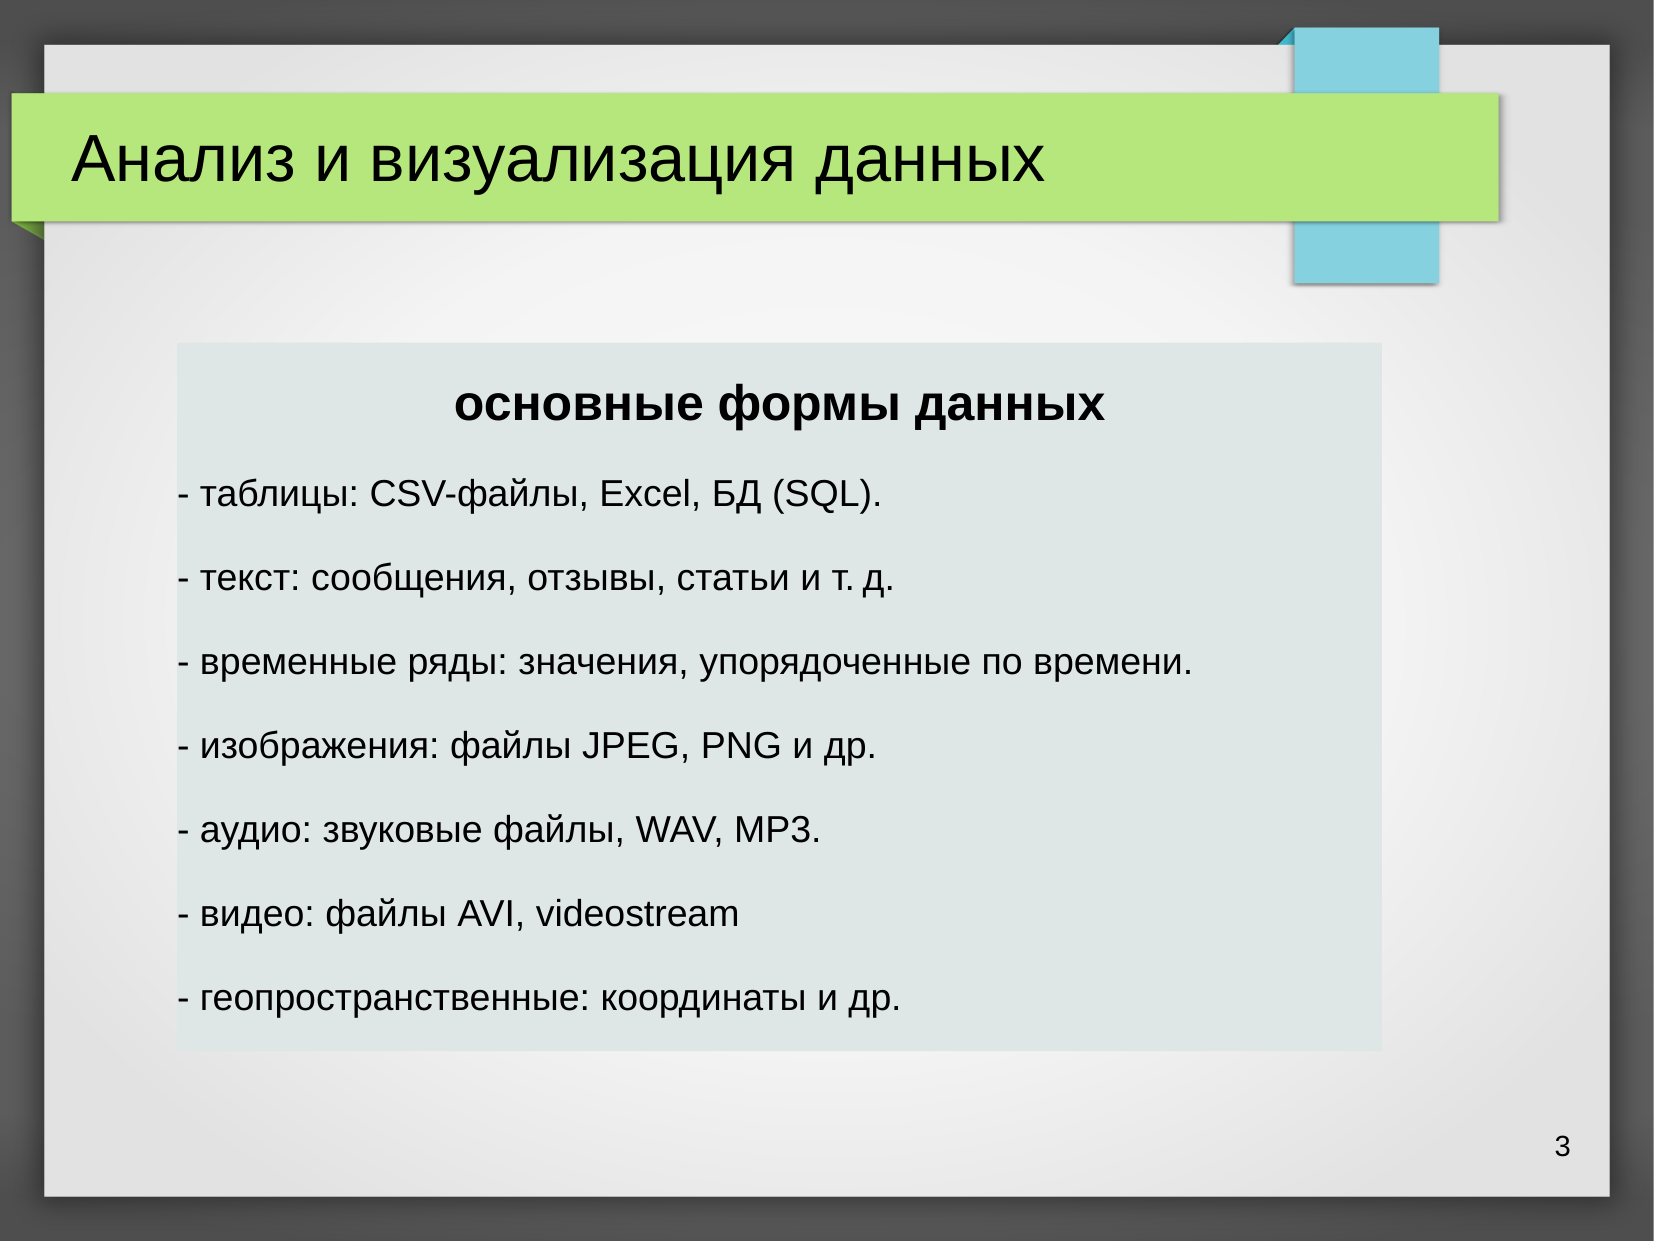

Анализ и визуализация данных
# основные формы данных
- таблицы: CSV-файлы, Excel, БД (SQL).
- текст: сообщения, отзывы, статьи и т. д.
- временные ряды: значения, упорядоченные по времени.
- изображения: файлы JPEG, PNG и др.
- аудио: звуковые файлы, WAV, MP3.
- видео: файлы AVI, videostream
- геопространственные: координаты и др.
3